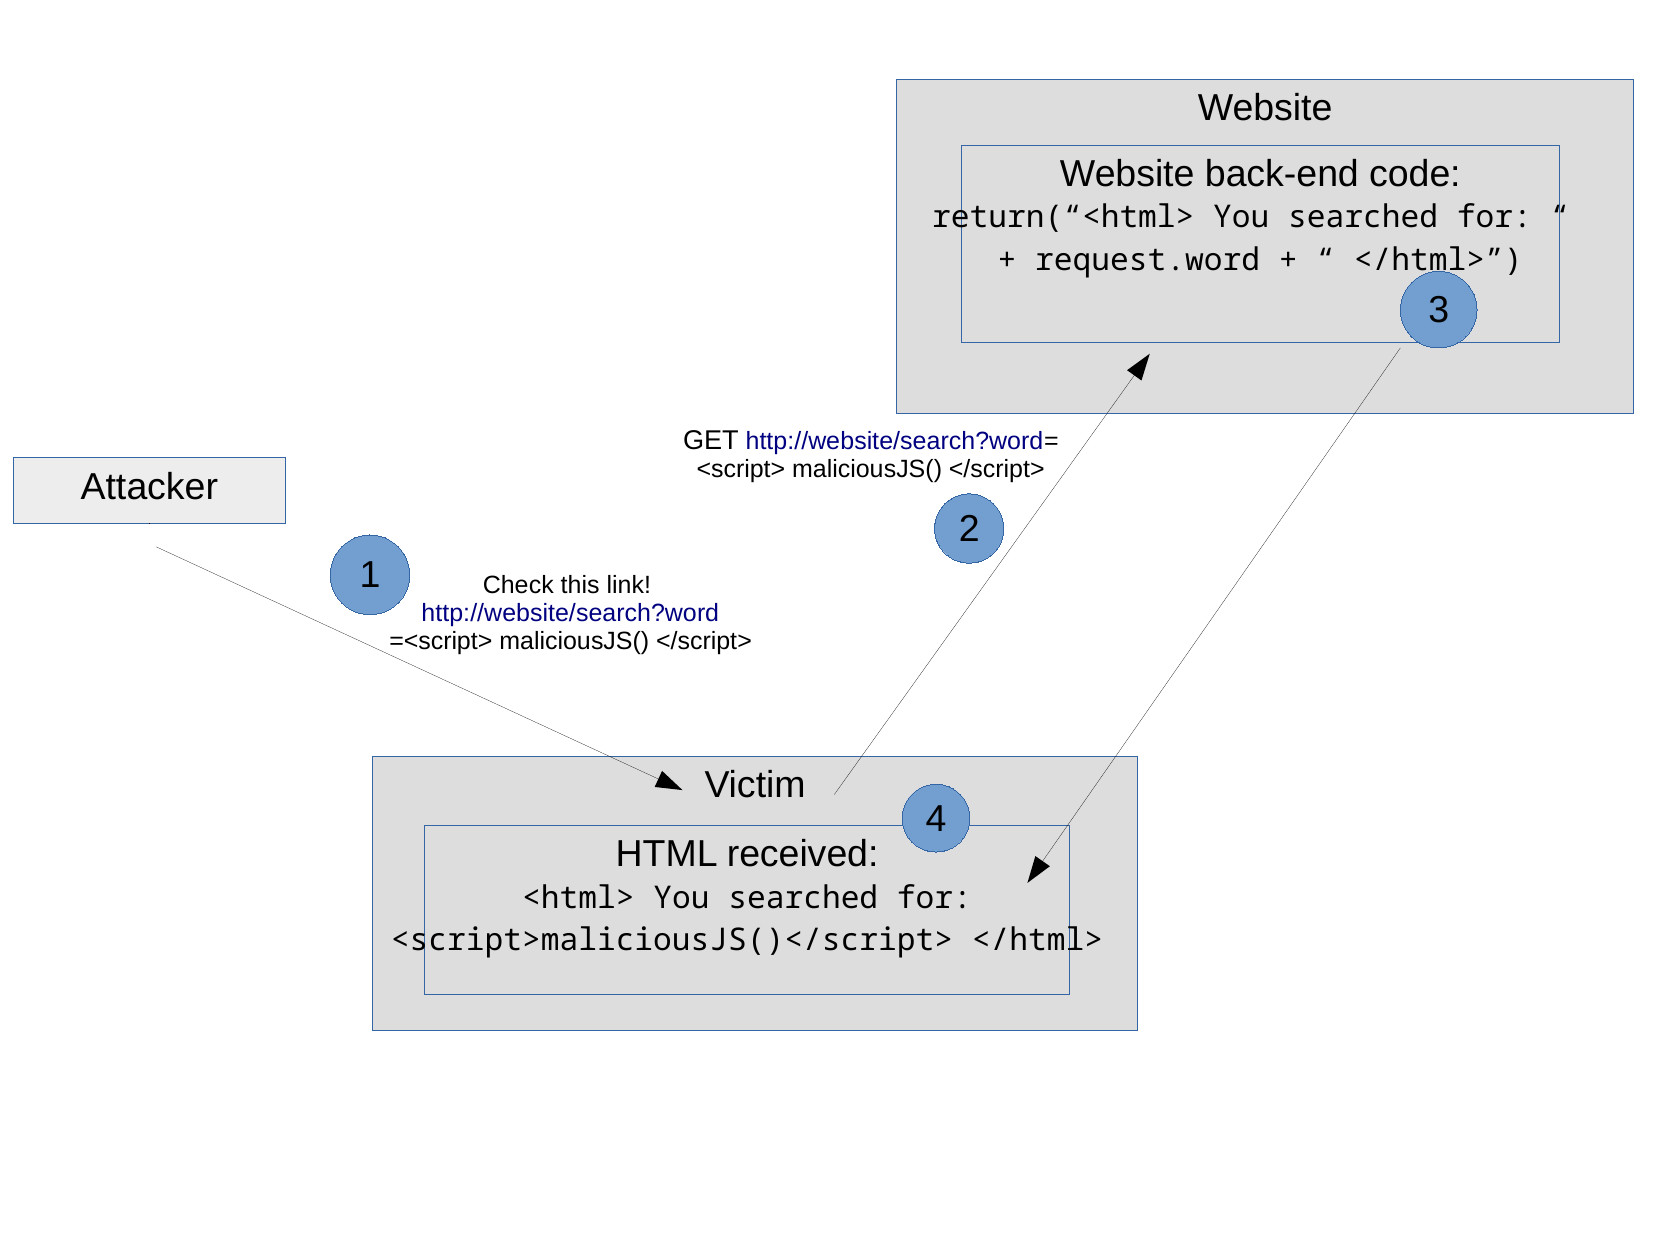

Website
Website back-end code:
return(“<html> You searched for: “
+ request.word + “ </html>”)
3
GET http://website/search?word=
<script> maliciousJS() </script>
Attacker
2
1
Check this link!
http://website/search?word
=<script> maliciousJS() </script>
Victim
HTML received:
<html> You searched for:
<script>maliciousJS()</script> </html>
4